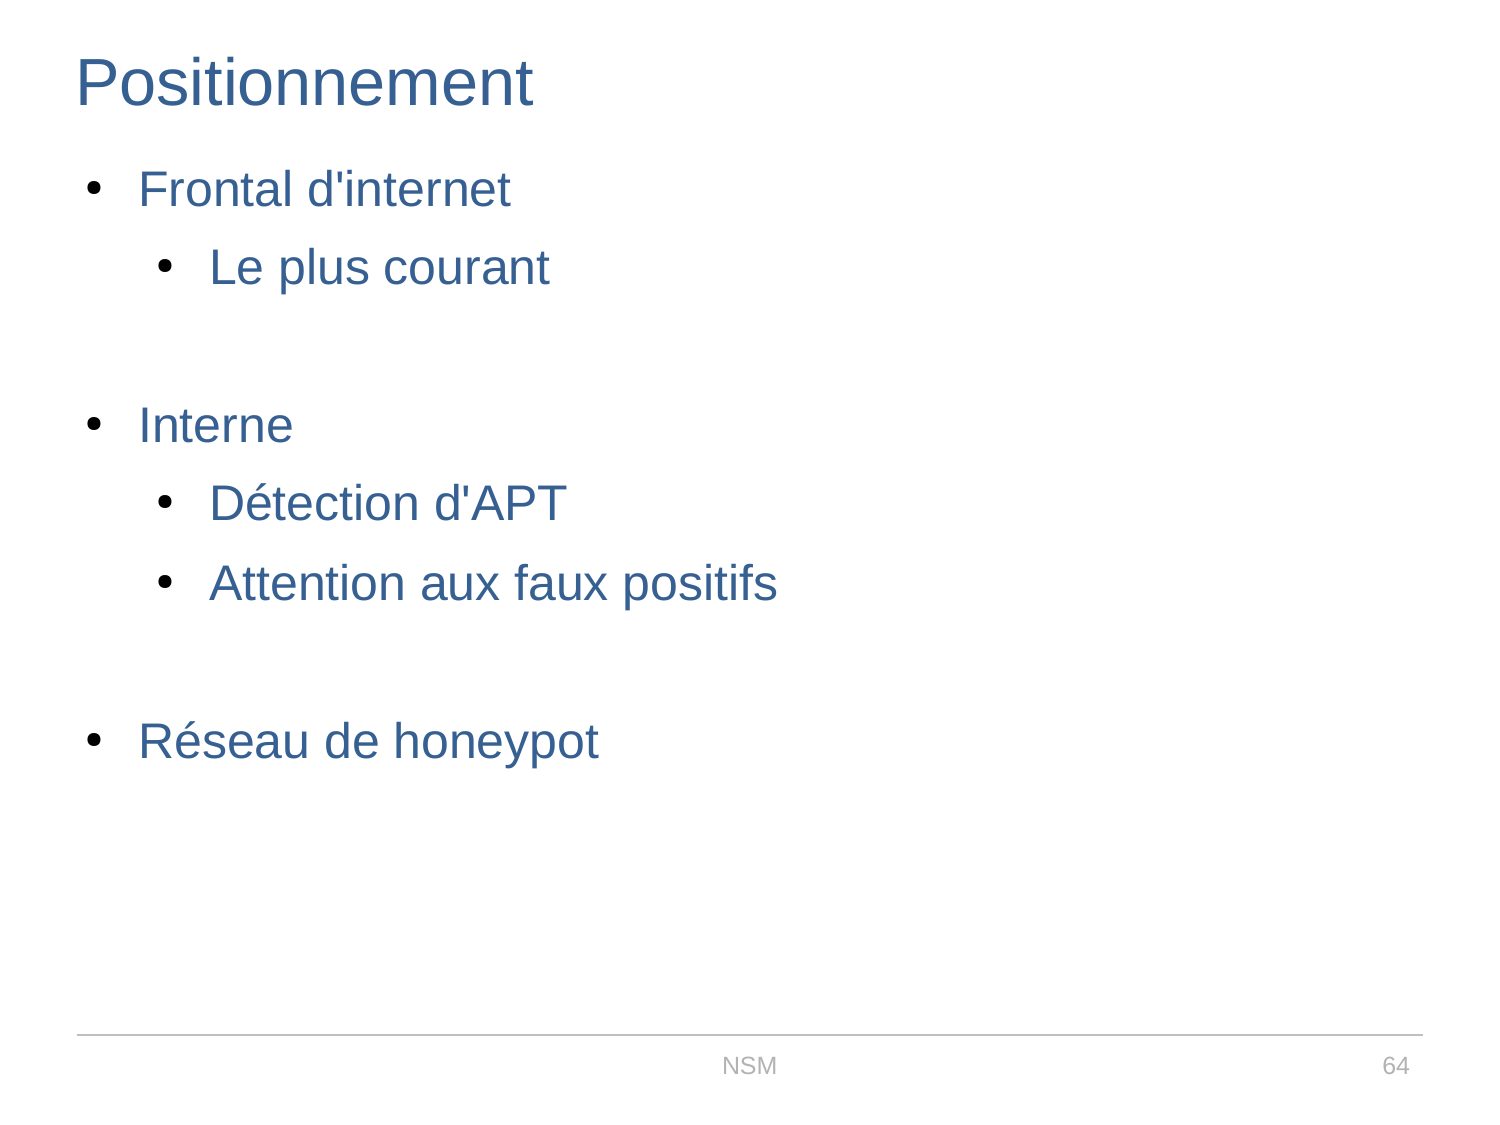

# Positionnement
Frontal d'internet
Le plus courant
Interne
Détection d'APT
Attention aux faux positifs
Réseau de honeypot
Your footer here
64